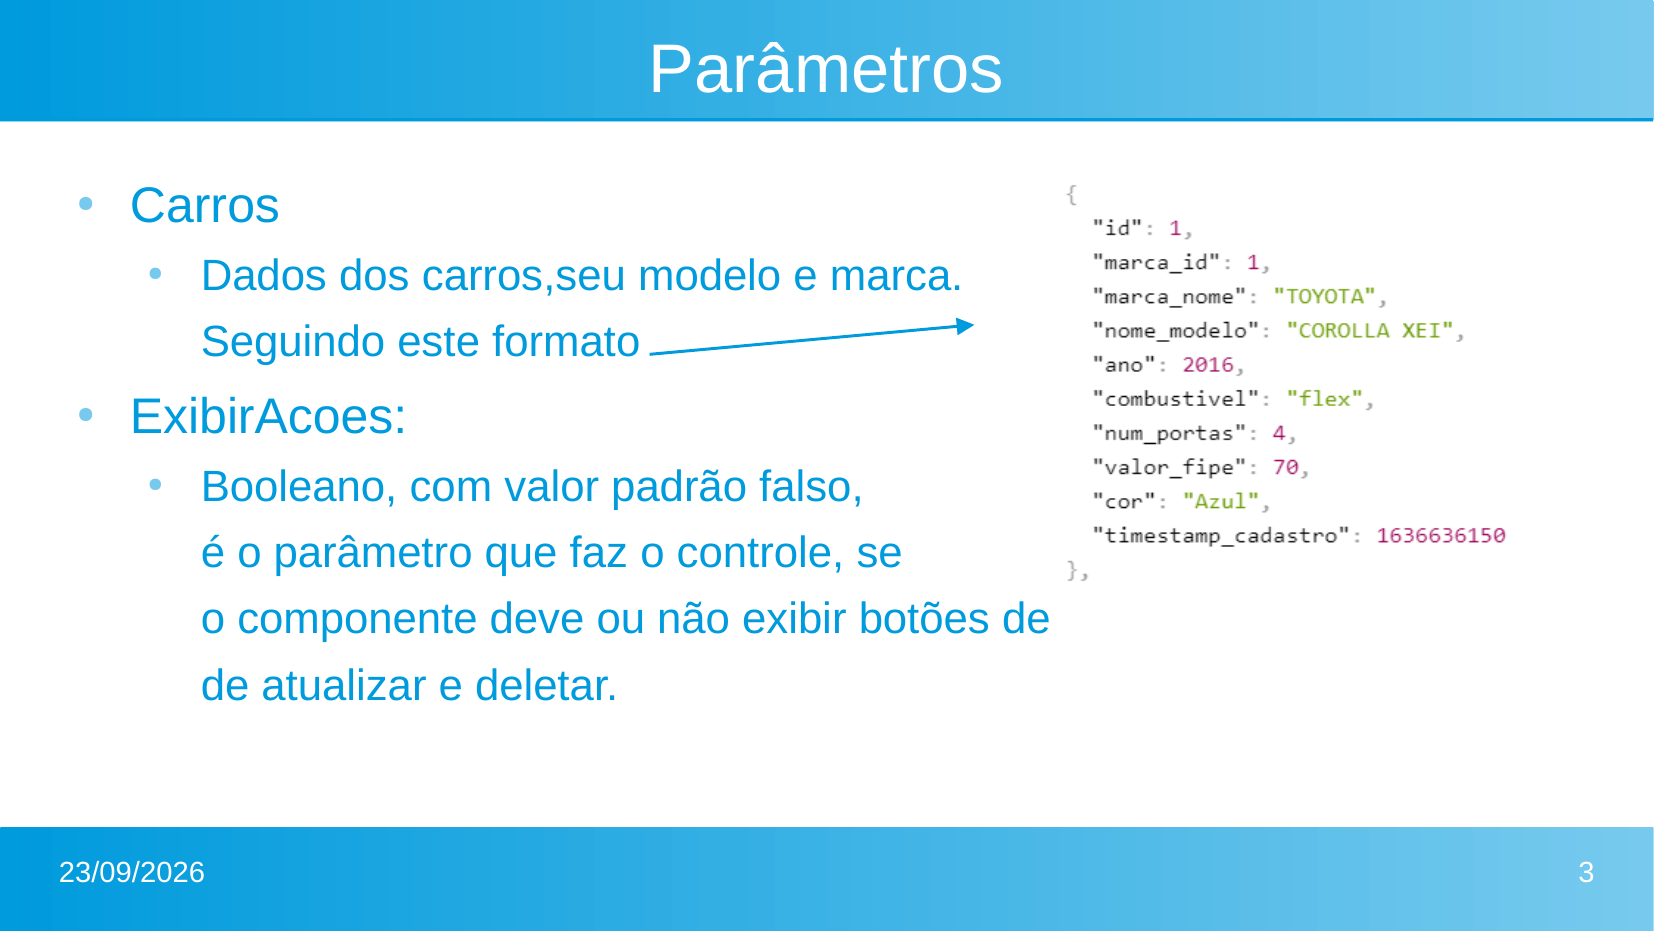

# Parâmetros
Carros
Dados dos carros,seu modelo e marca.
Seguindo este formato
ExibirAcoes:
Booleano, com valor padrão falso,
é o parâmetro que faz o controle, se
o componente deve ou não exibir botões de
de atualizar e deletar.
3